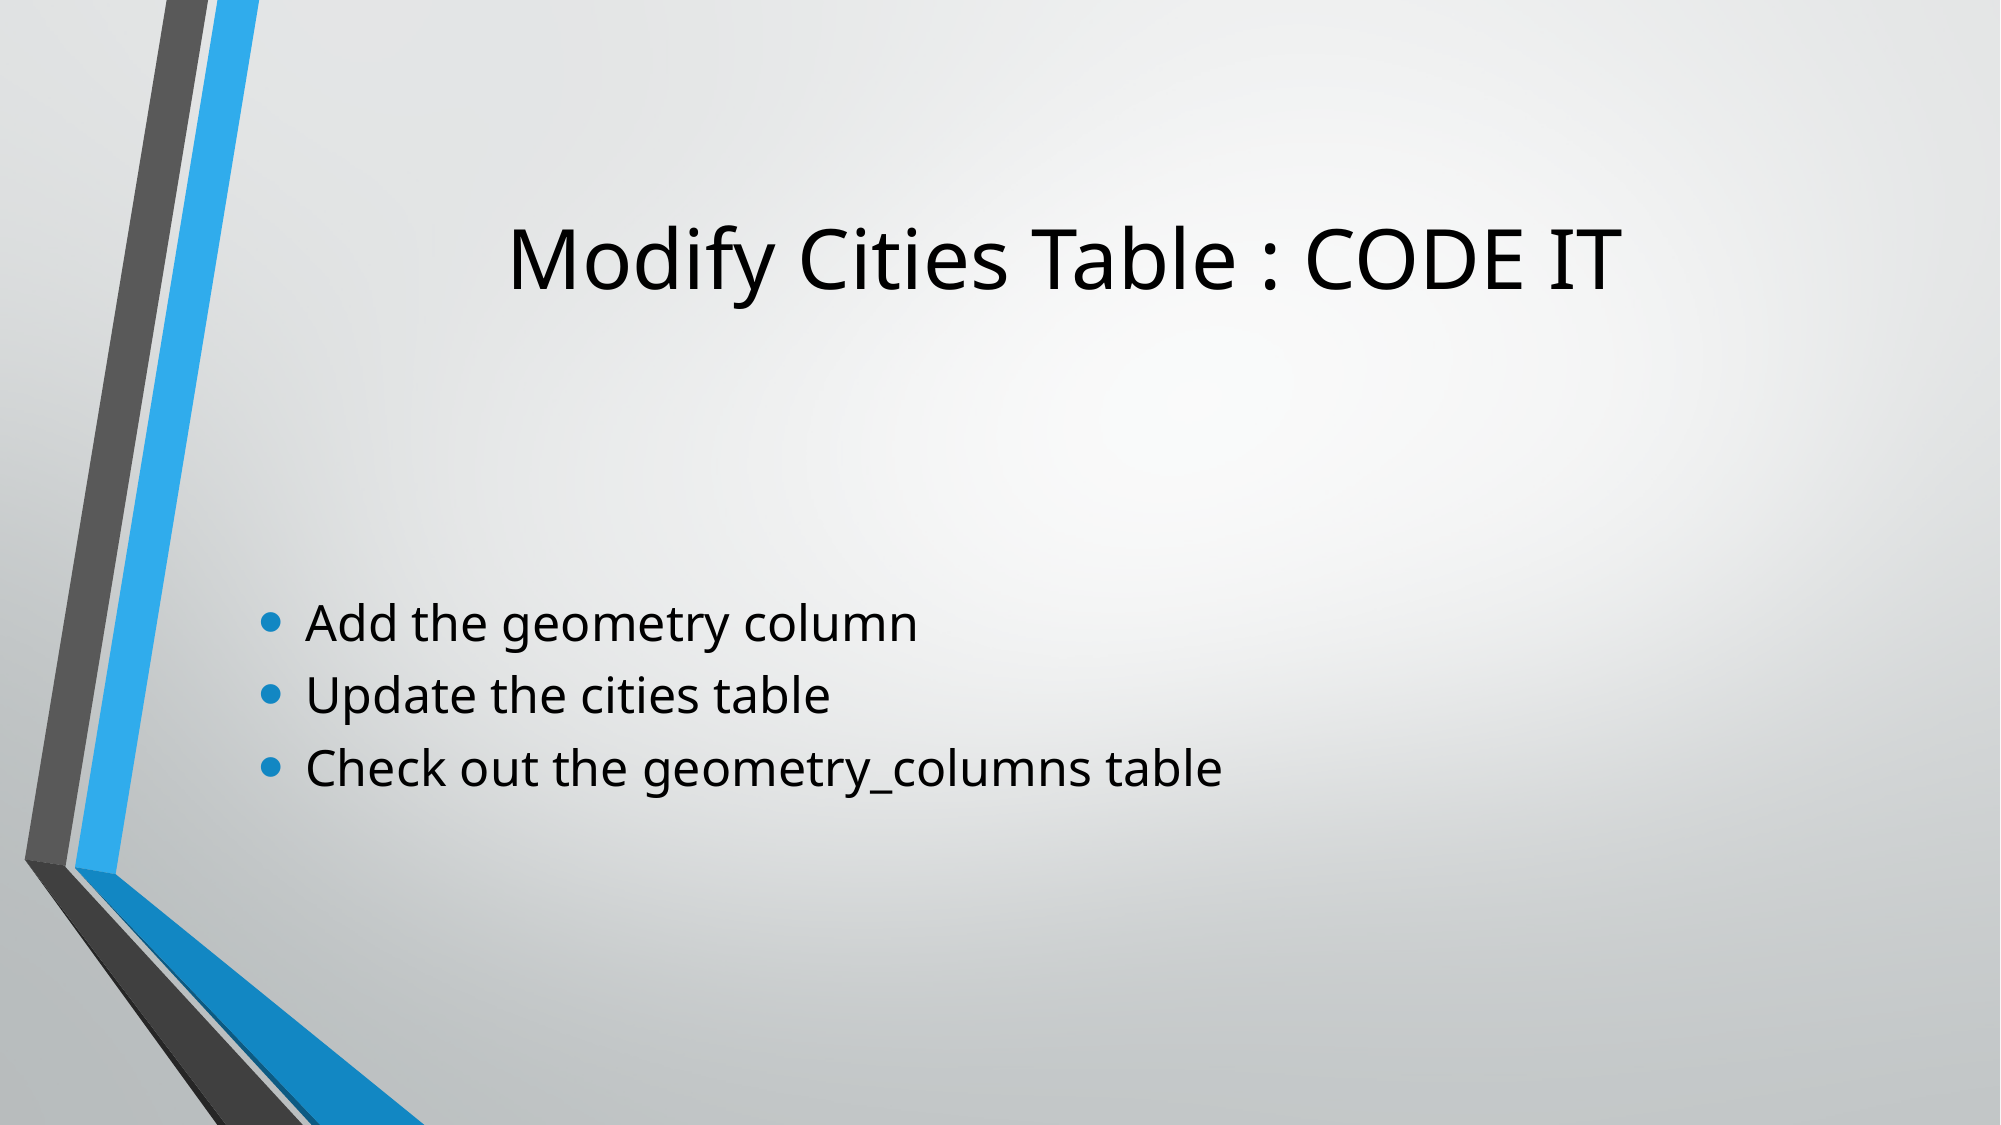

# Modify Cities Table : CODE IT
Add the geometry column
Update the cities table
Check out the geometry_columns table